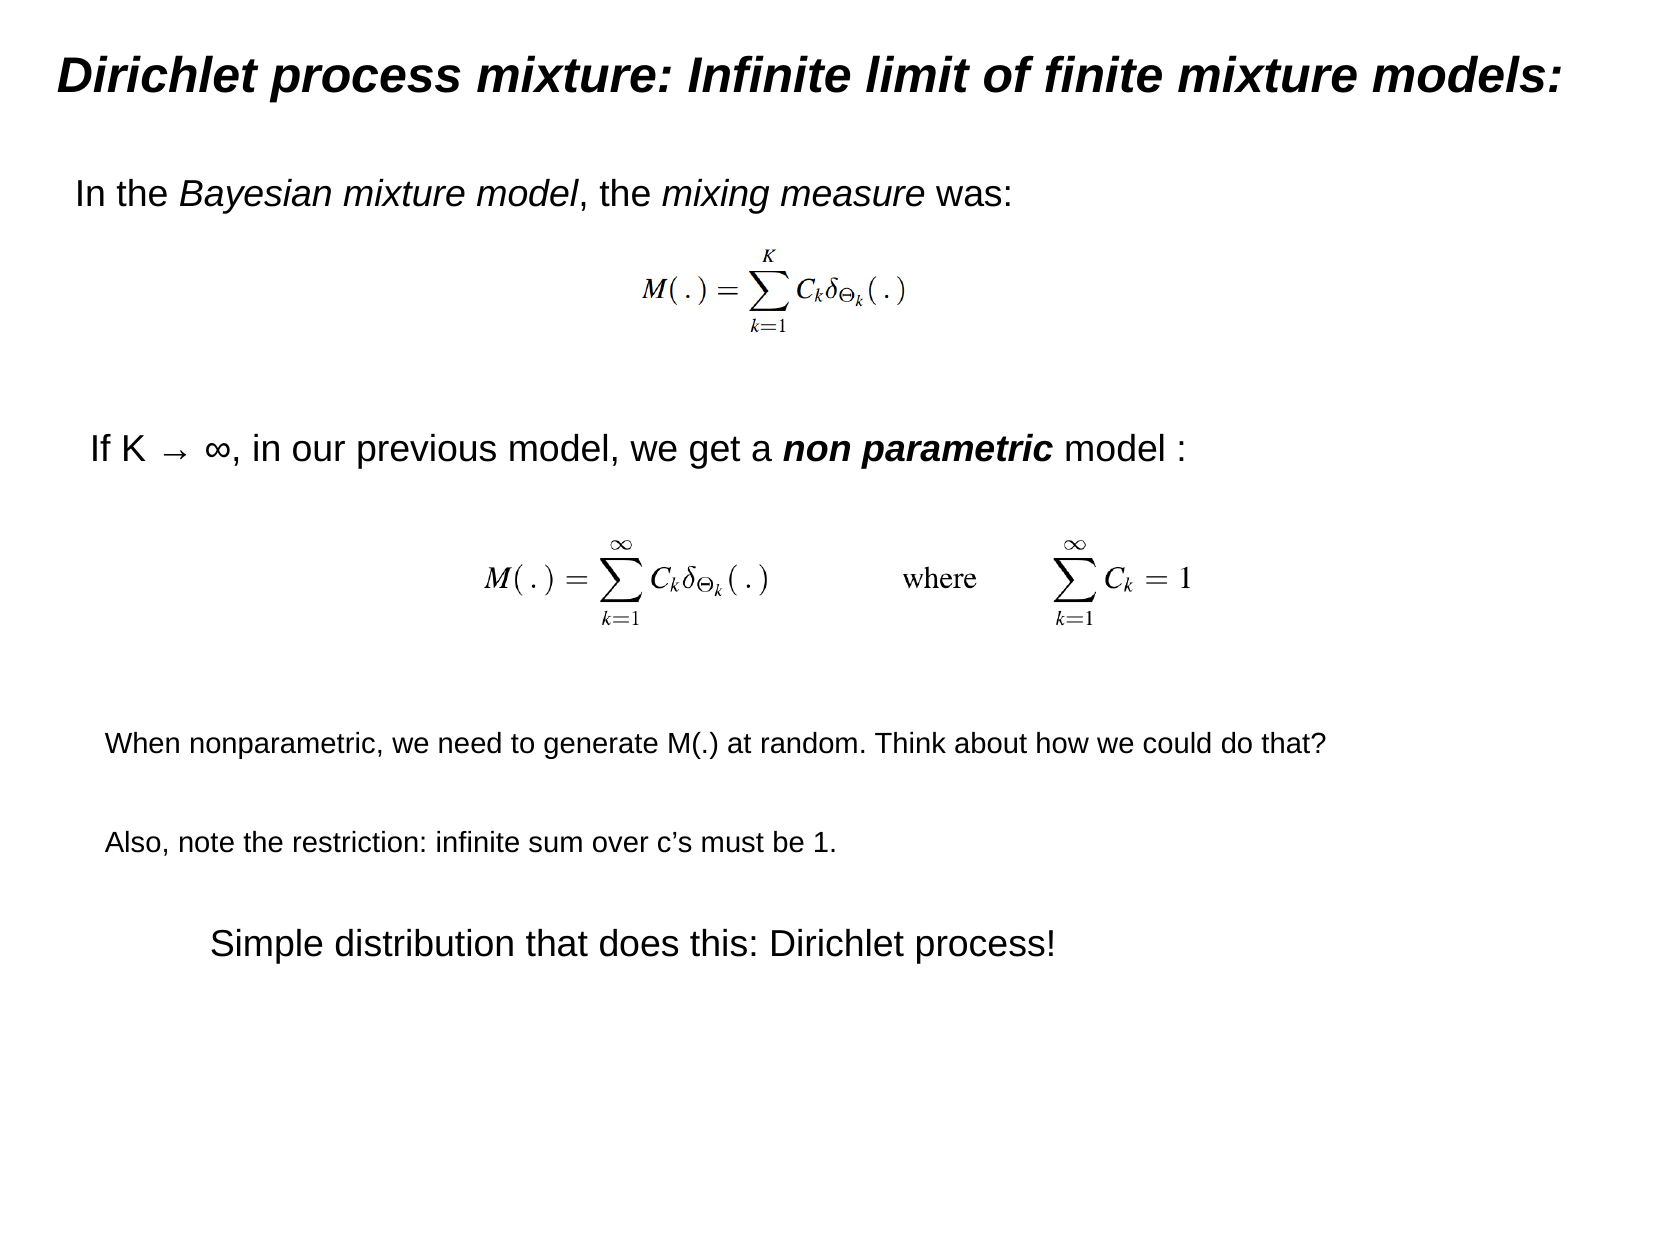

# Dirichlet process mixture: Infinite limit of finite mixture models:
In the Bayesian mixture model, the mixing measure was:
If K → ∞, in our previous model, we get a non parametric model :
When nonparametric, we need to generate M(.) at random. Think about how we could do that?
Also, note the restriction: infinite sum over c’s must be 1.
Simple distribution that does this: Dirichlet process!